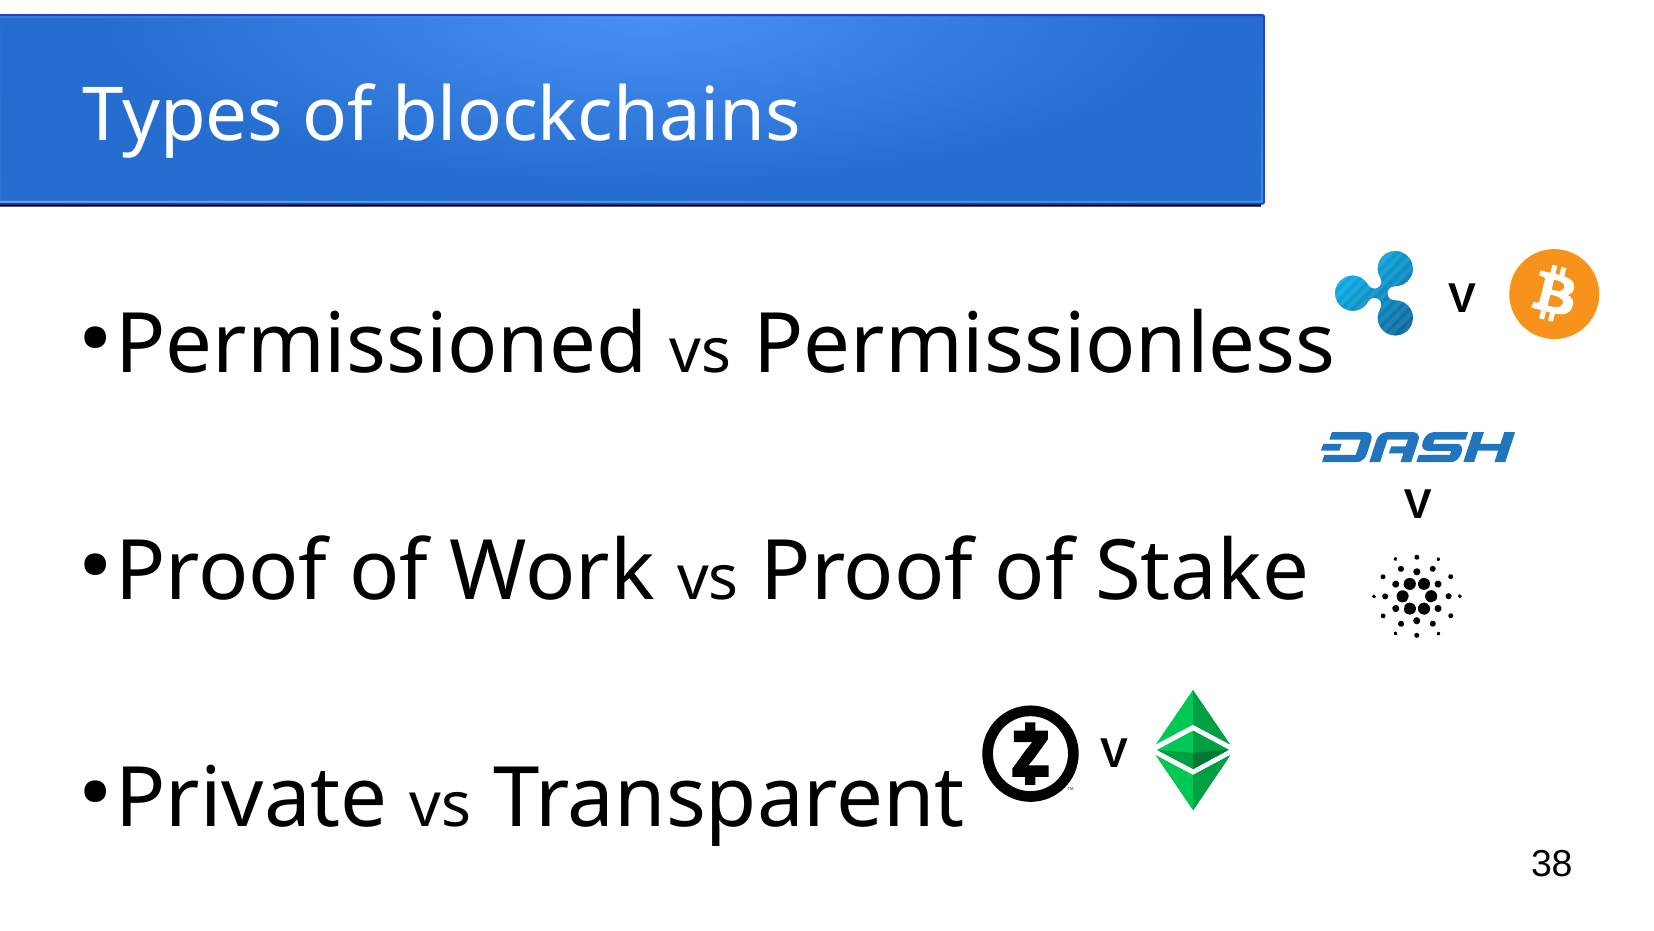

# Types of blockchains
Permissioned vs Permissionless
Proof of Work vs Proof of Stake
Private vs Transparent
V
V
V